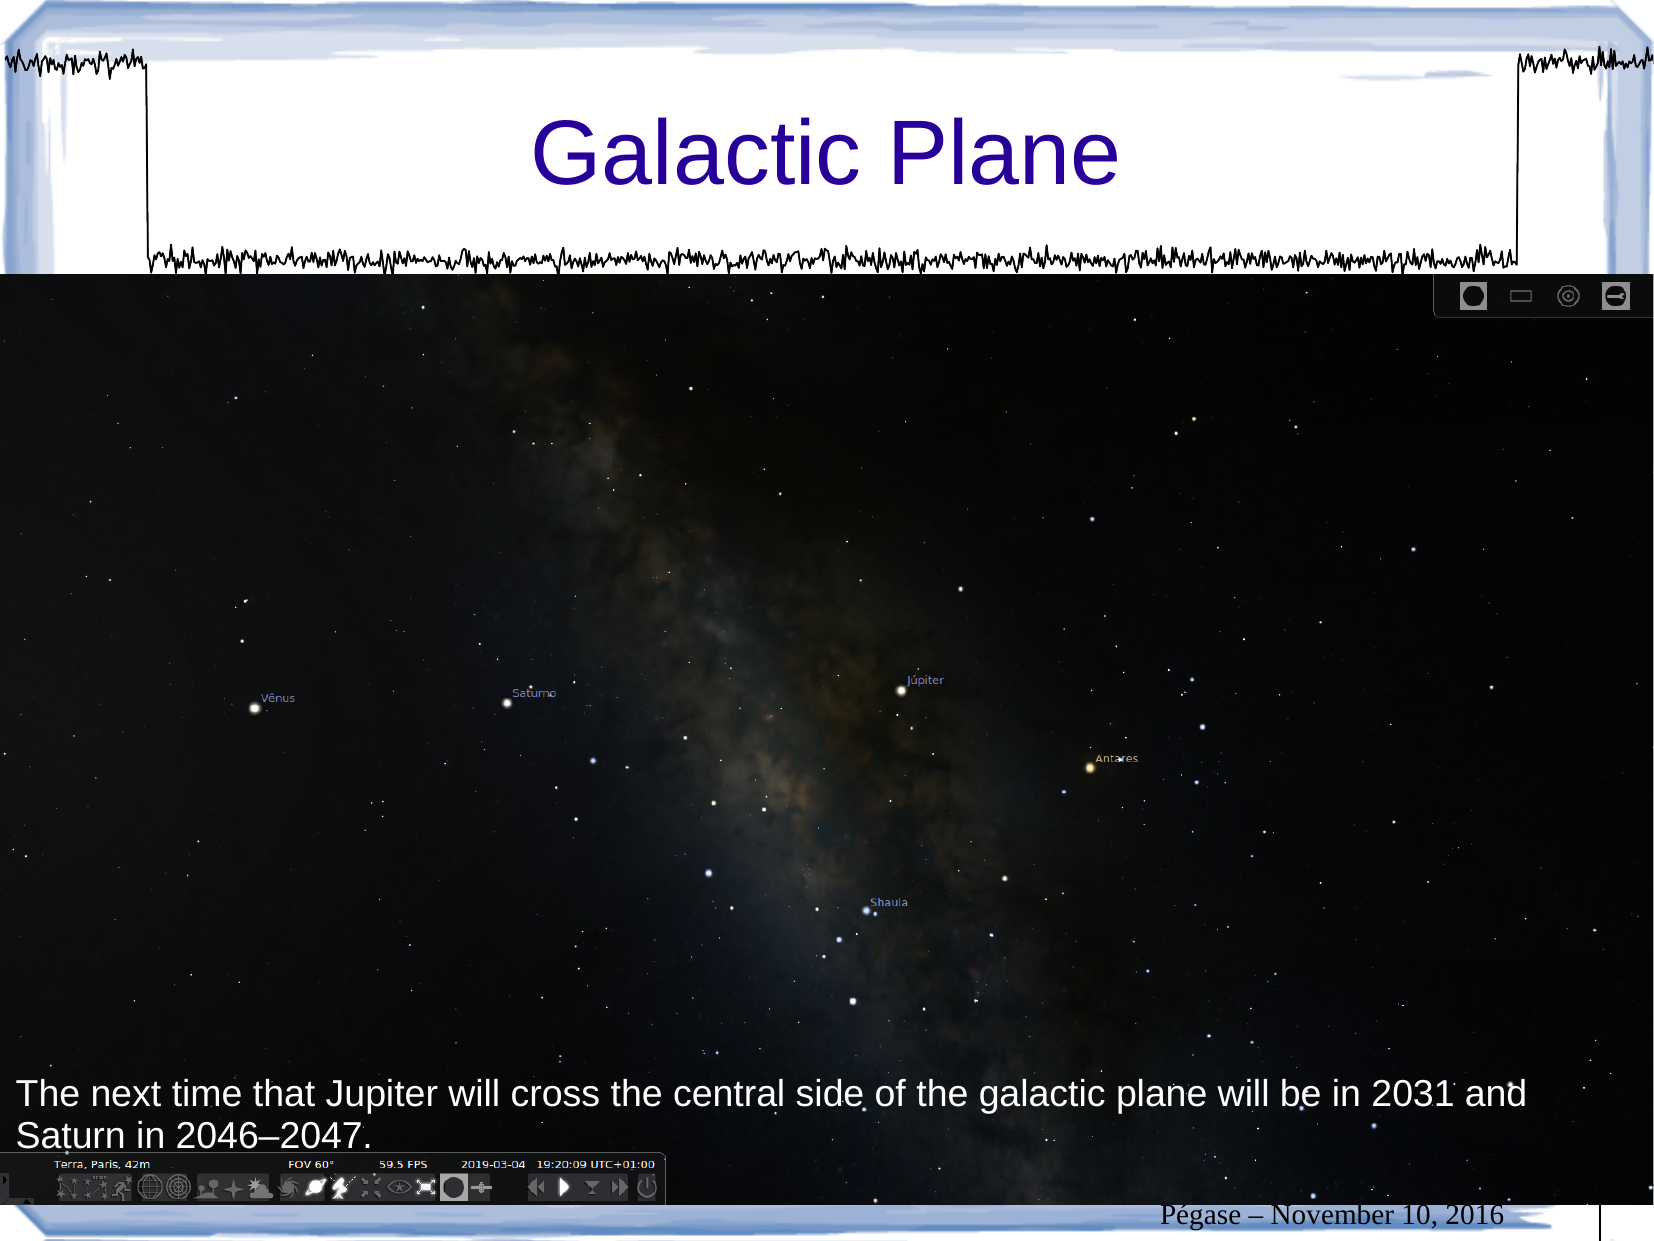

# Galactic Plane
The next time that Jupiter will cross the central side of the galactic plane will be in 2031 and Saturn in 2046–2047.